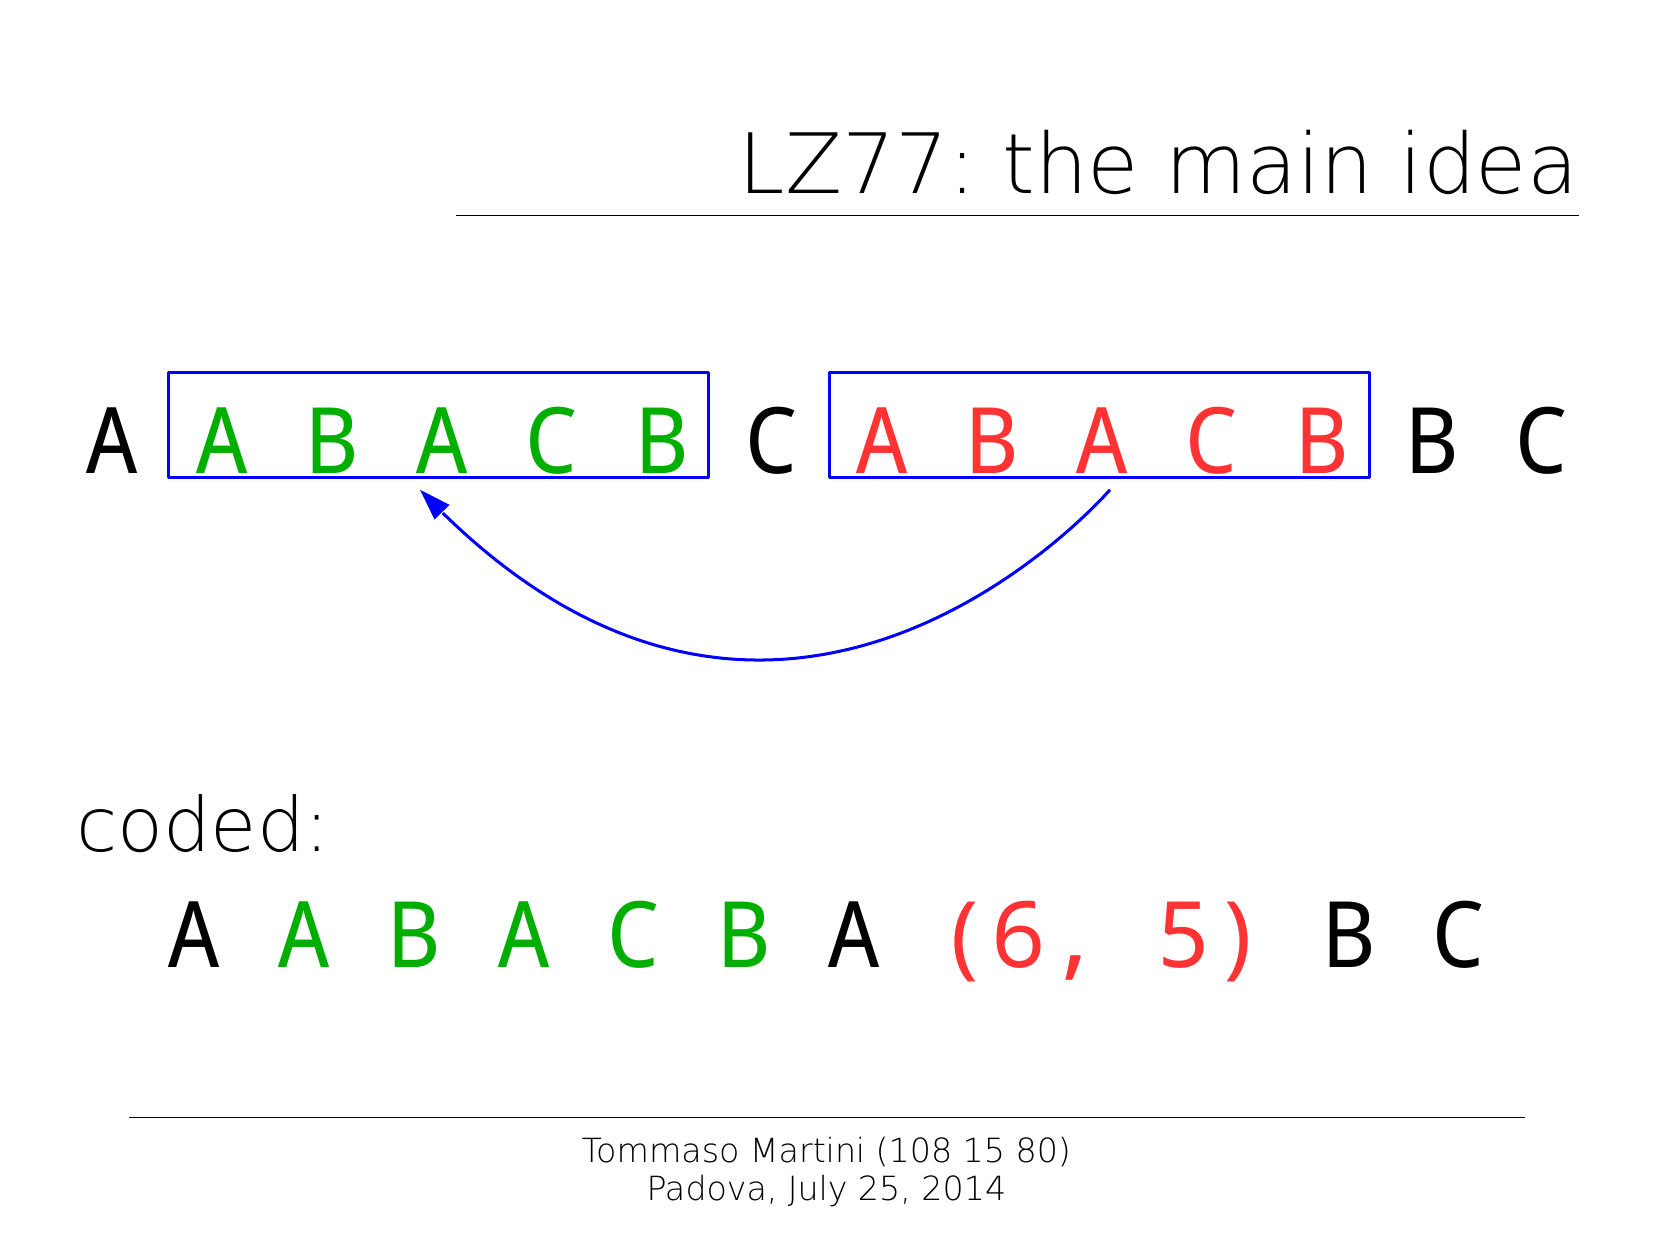

LZ77: the main idea
A A B A C B C A B A C B B C
coded:
A A B A C B A (6, 5) B C
Tommaso Martini (108 15 80)
Padova, July 25, 2014